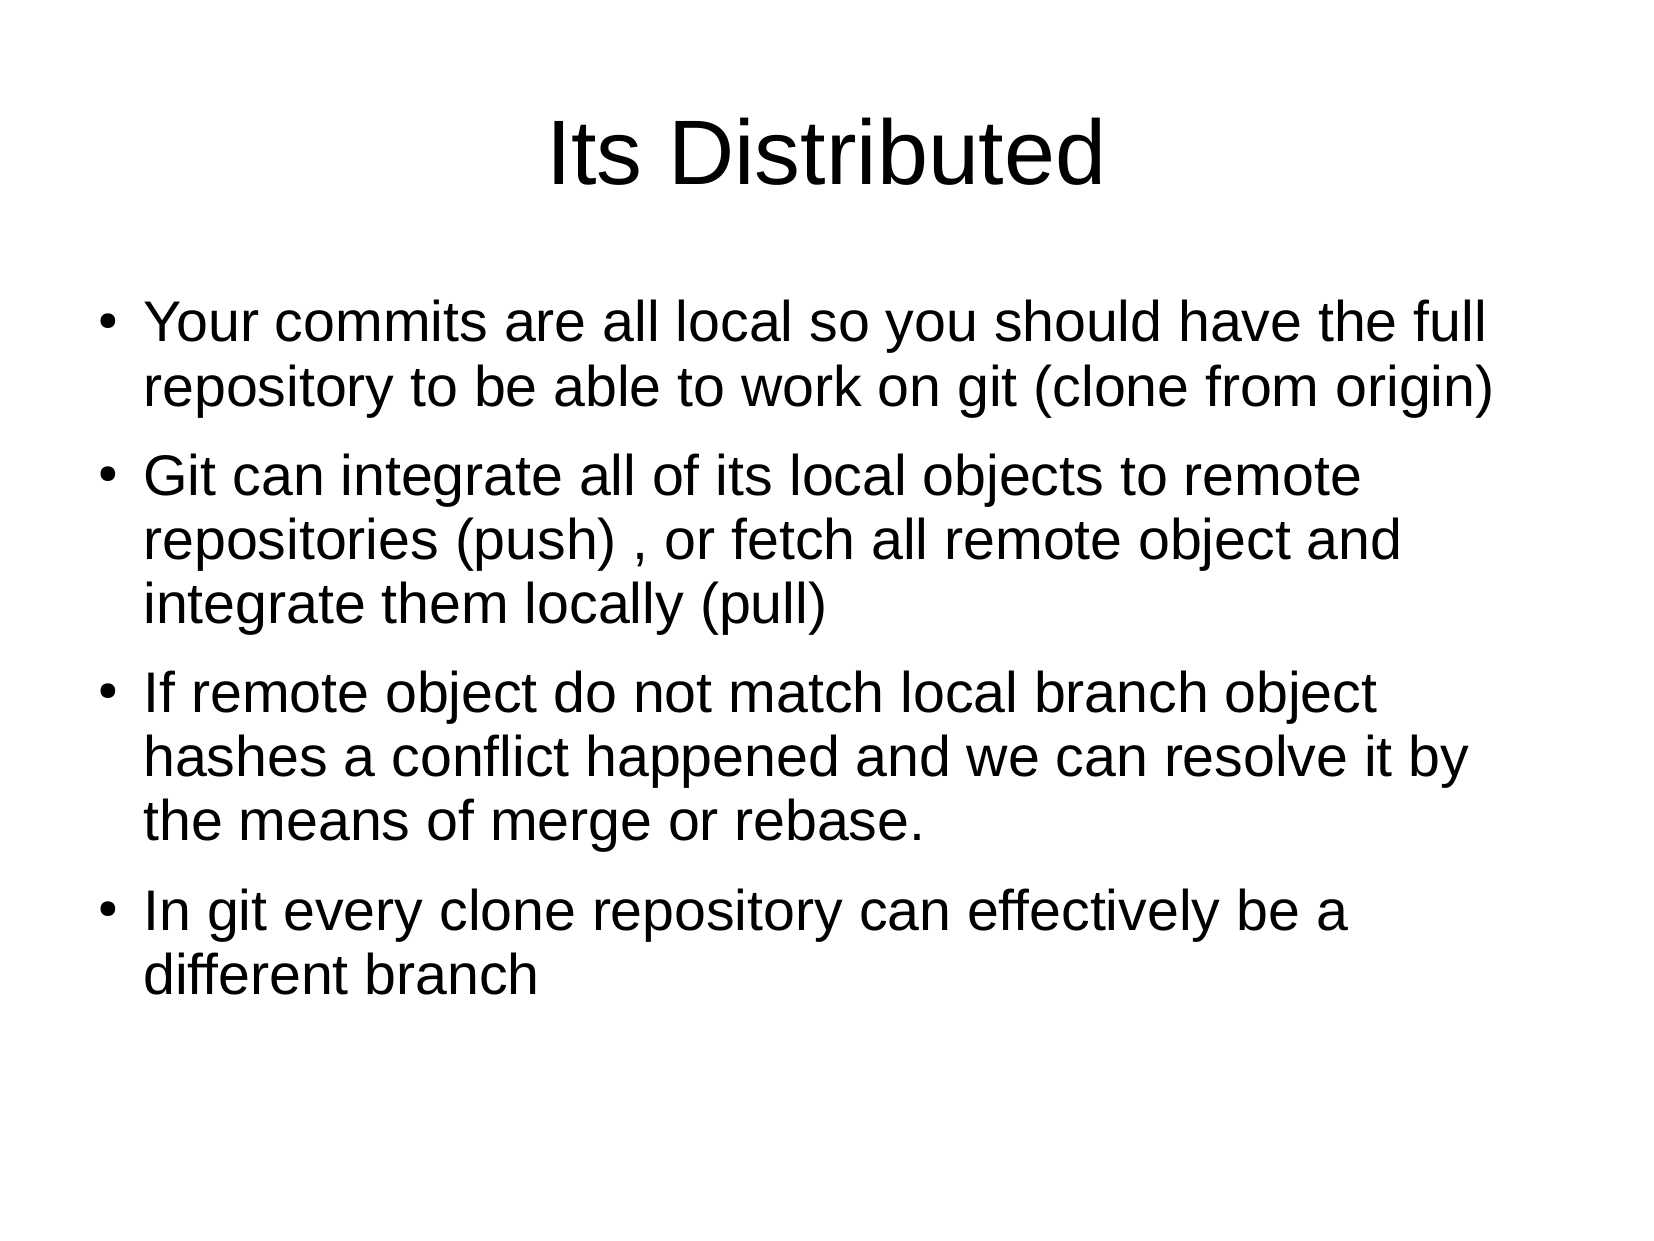

# Its Distributed
Your commits are all local so you should have the full repository to be able to work on git (clone from origin)
Git can integrate all of its local objects to remote repositories (push) , or fetch all remote object and integrate them locally (pull)
If remote object do not match local branch object hashes a conflict happened and we can resolve it by the means of merge or rebase.
In git every clone repository can effectively be a different branch